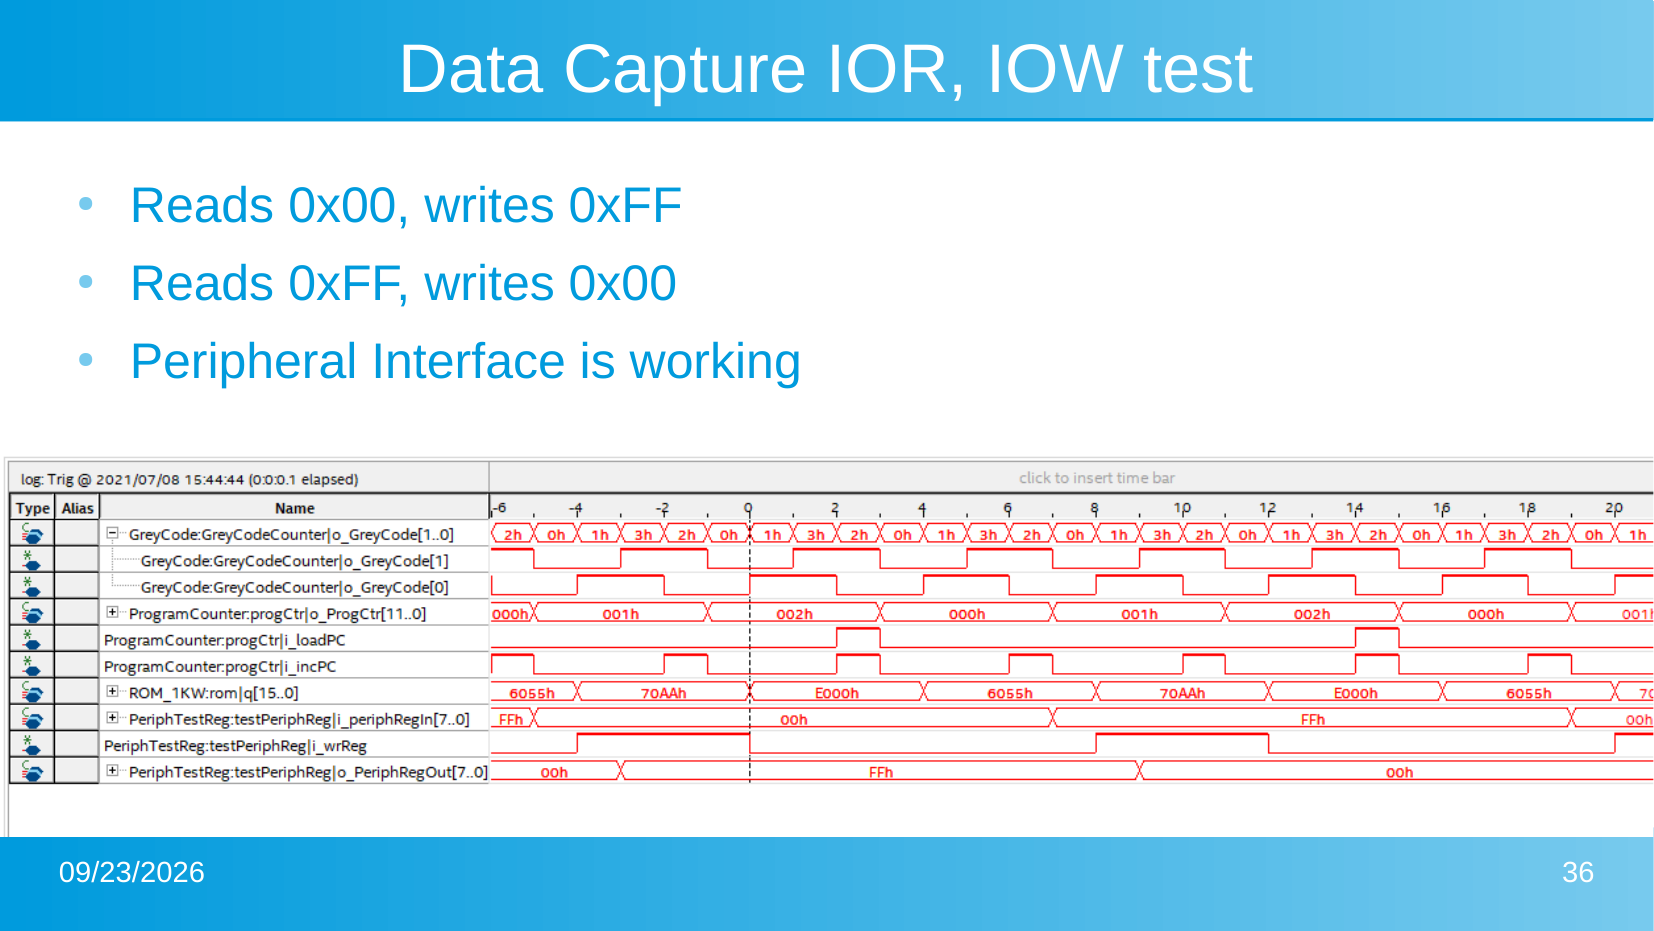

# Data Capture IOR, IOW test
Reads 0x00, writes 0xFF
Reads 0xFF, writes 0x00
Peripheral Interface is working
36